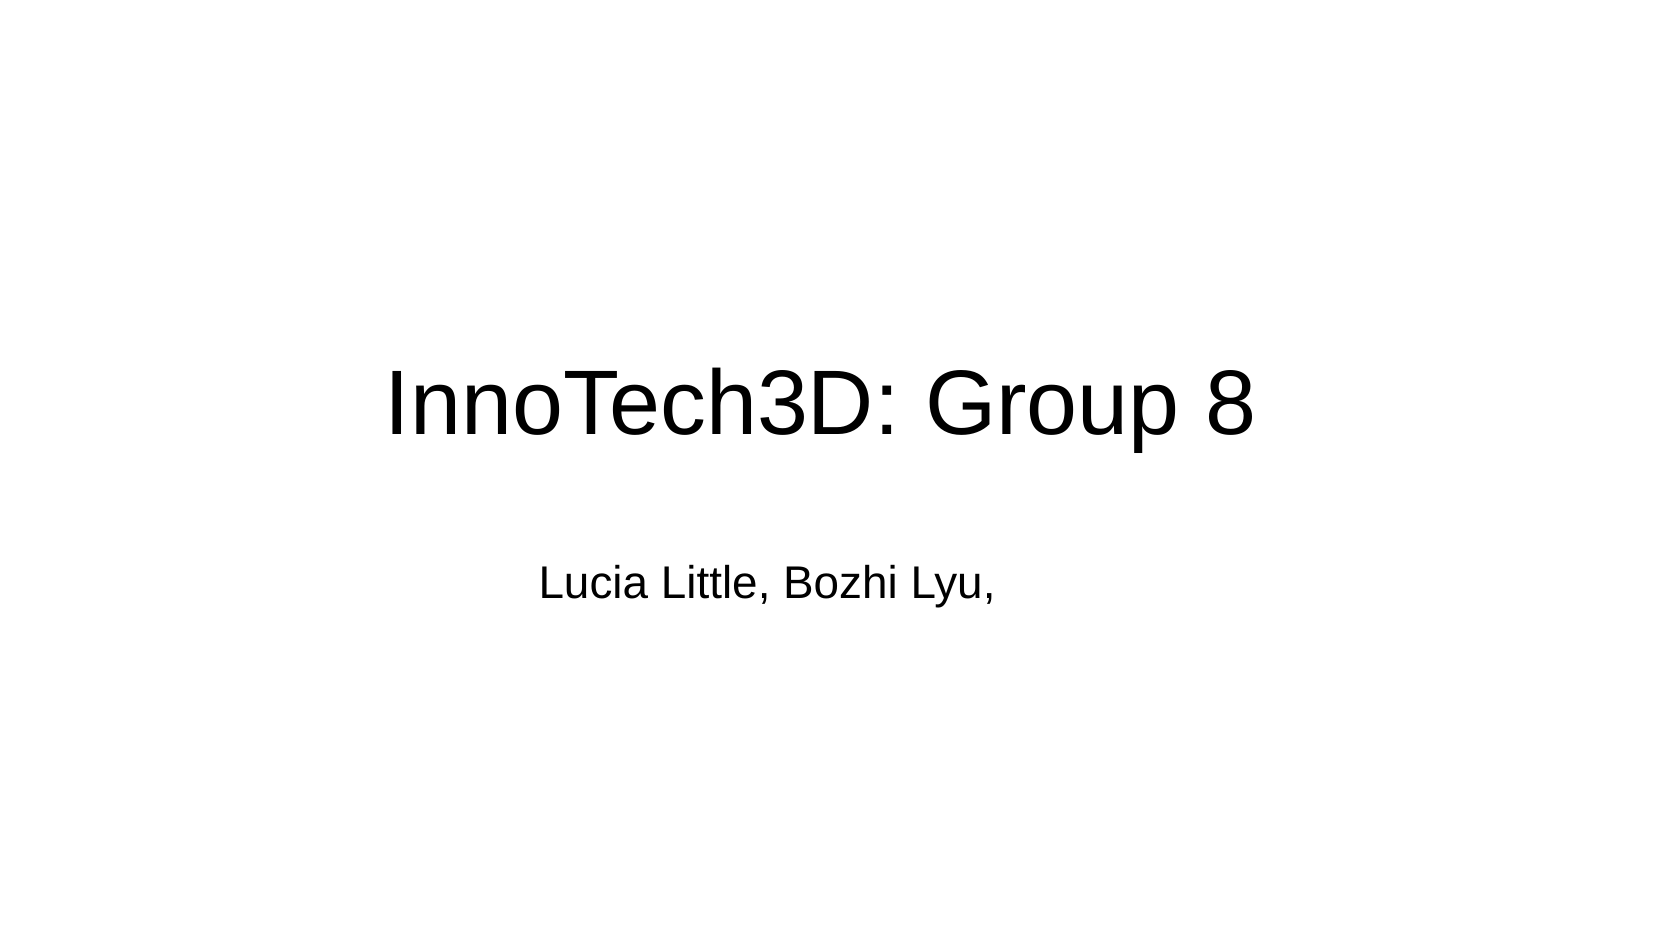

# InnoTech3D: Group 8
Lucia Little, Bozhi Lyu,